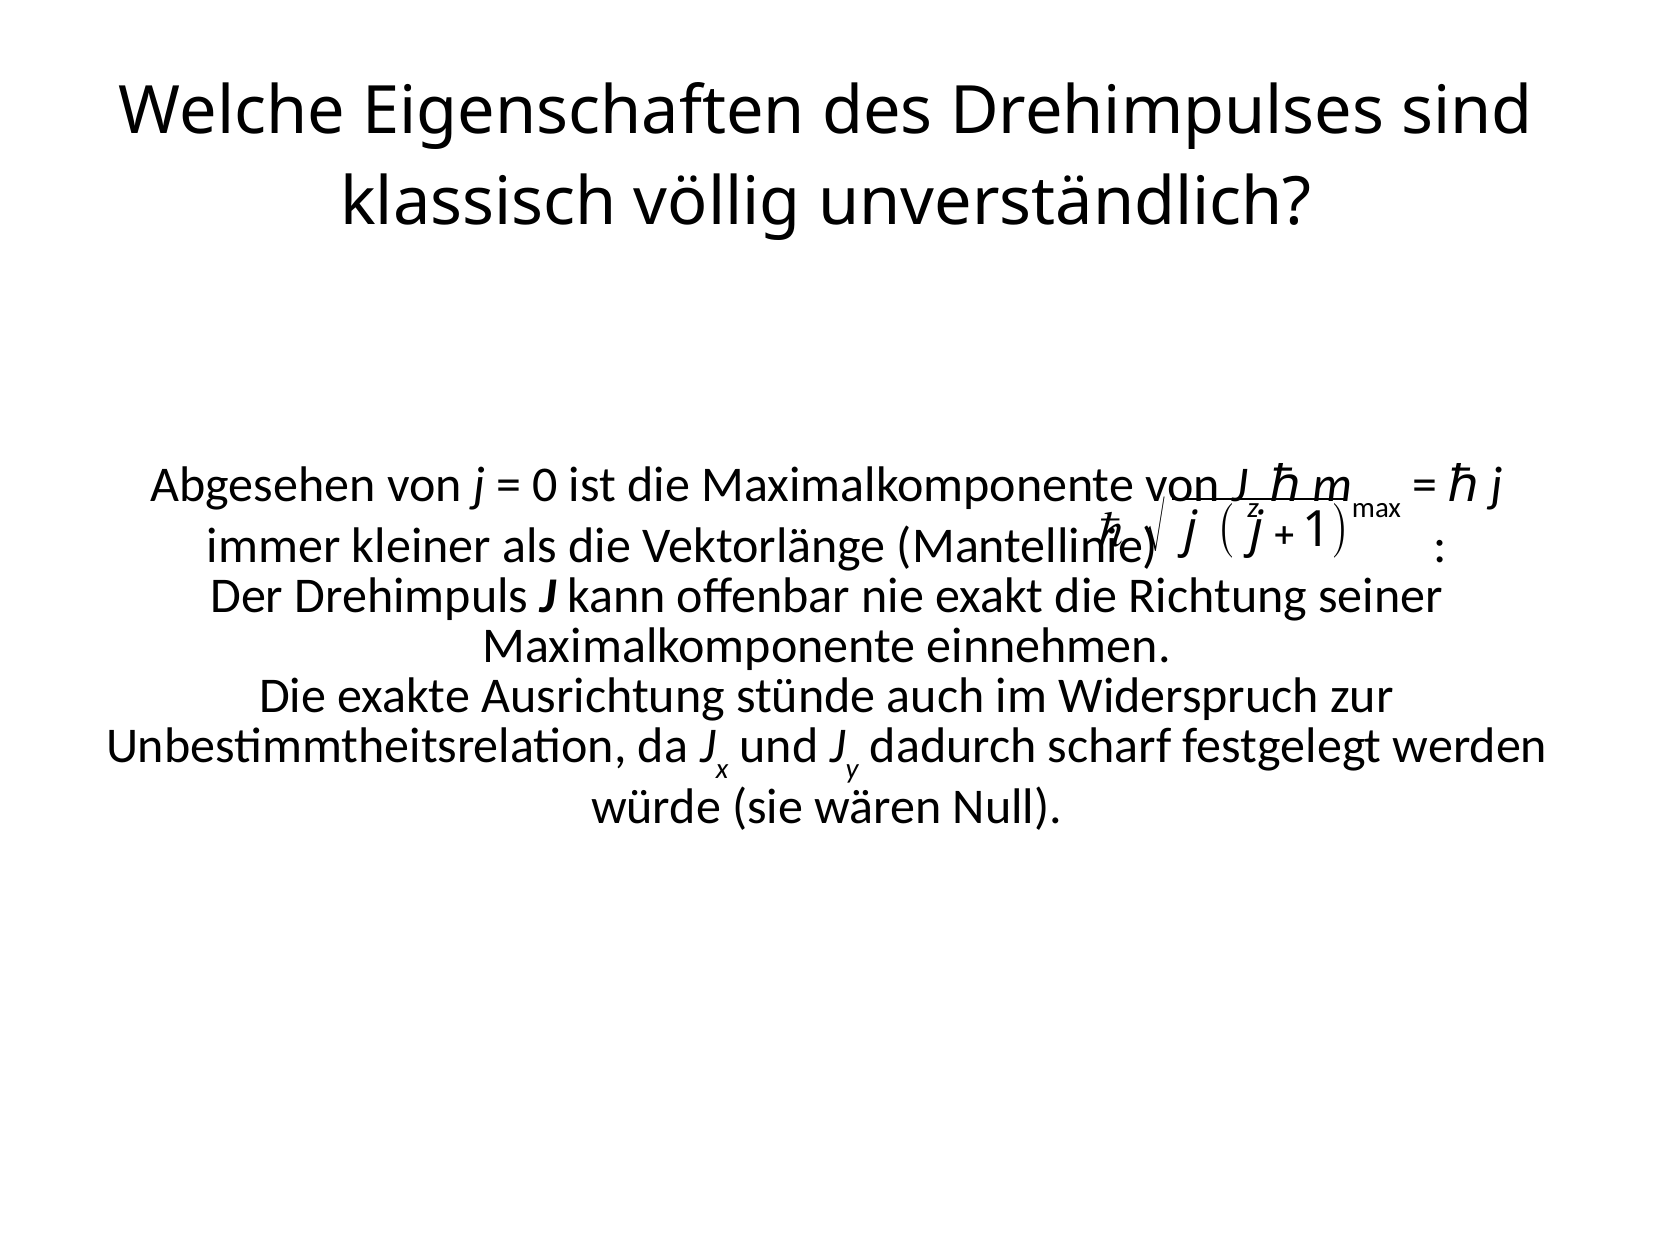

# Welche Eigenschaften des Drehimpulses sind klassisch völlig unverständlich?
Abgesehen von j = 0 ist die Maximalkomponente von Jz ℏ mmax = ℏ j immer kleiner als die Vektorlänge (Mantellinie) 			 :
Der Drehimpuls J kann offenbar nie exakt die Richtung seiner Maximalkomponente einnehmen.
Die exakte Ausrichtung stünde auch im Widerspruch zur Unbestimmtheitsrelation, da Jx und Jy dadurch scharf festgelegt werden würde (sie wären Null).